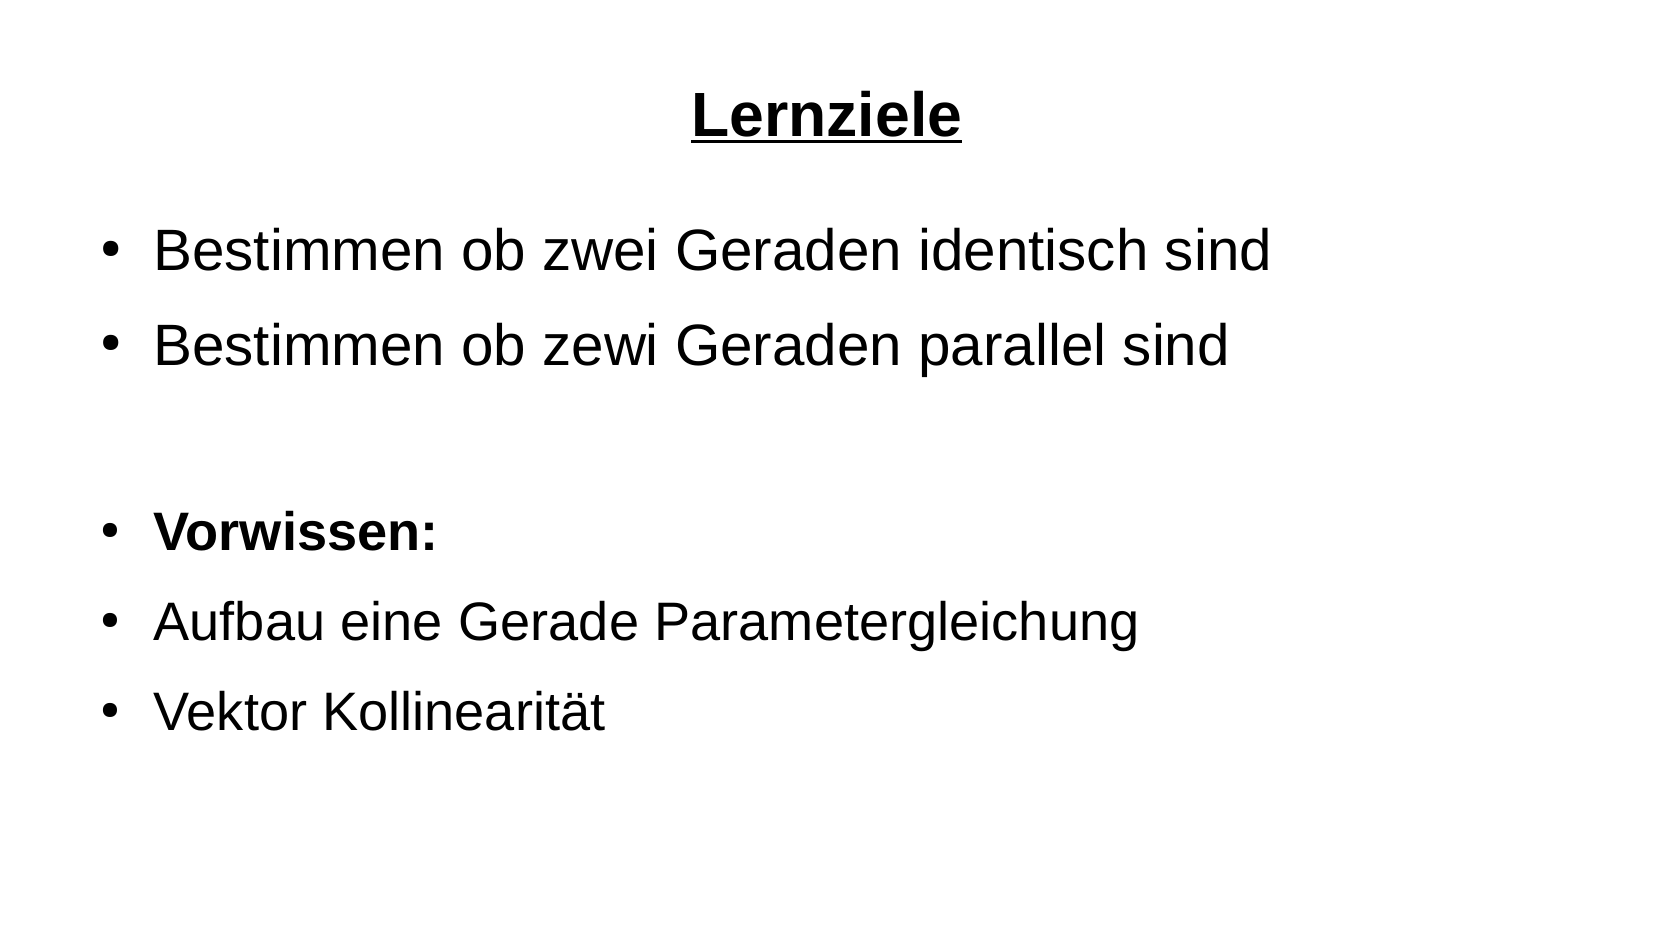

# Lernziele
Bestimmen ob zwei Geraden identisch sind
Bestimmen ob zewi Geraden parallel sind
Vorwissen:
Aufbau eine Gerade Parametergleichung
Vektor Kollinearität